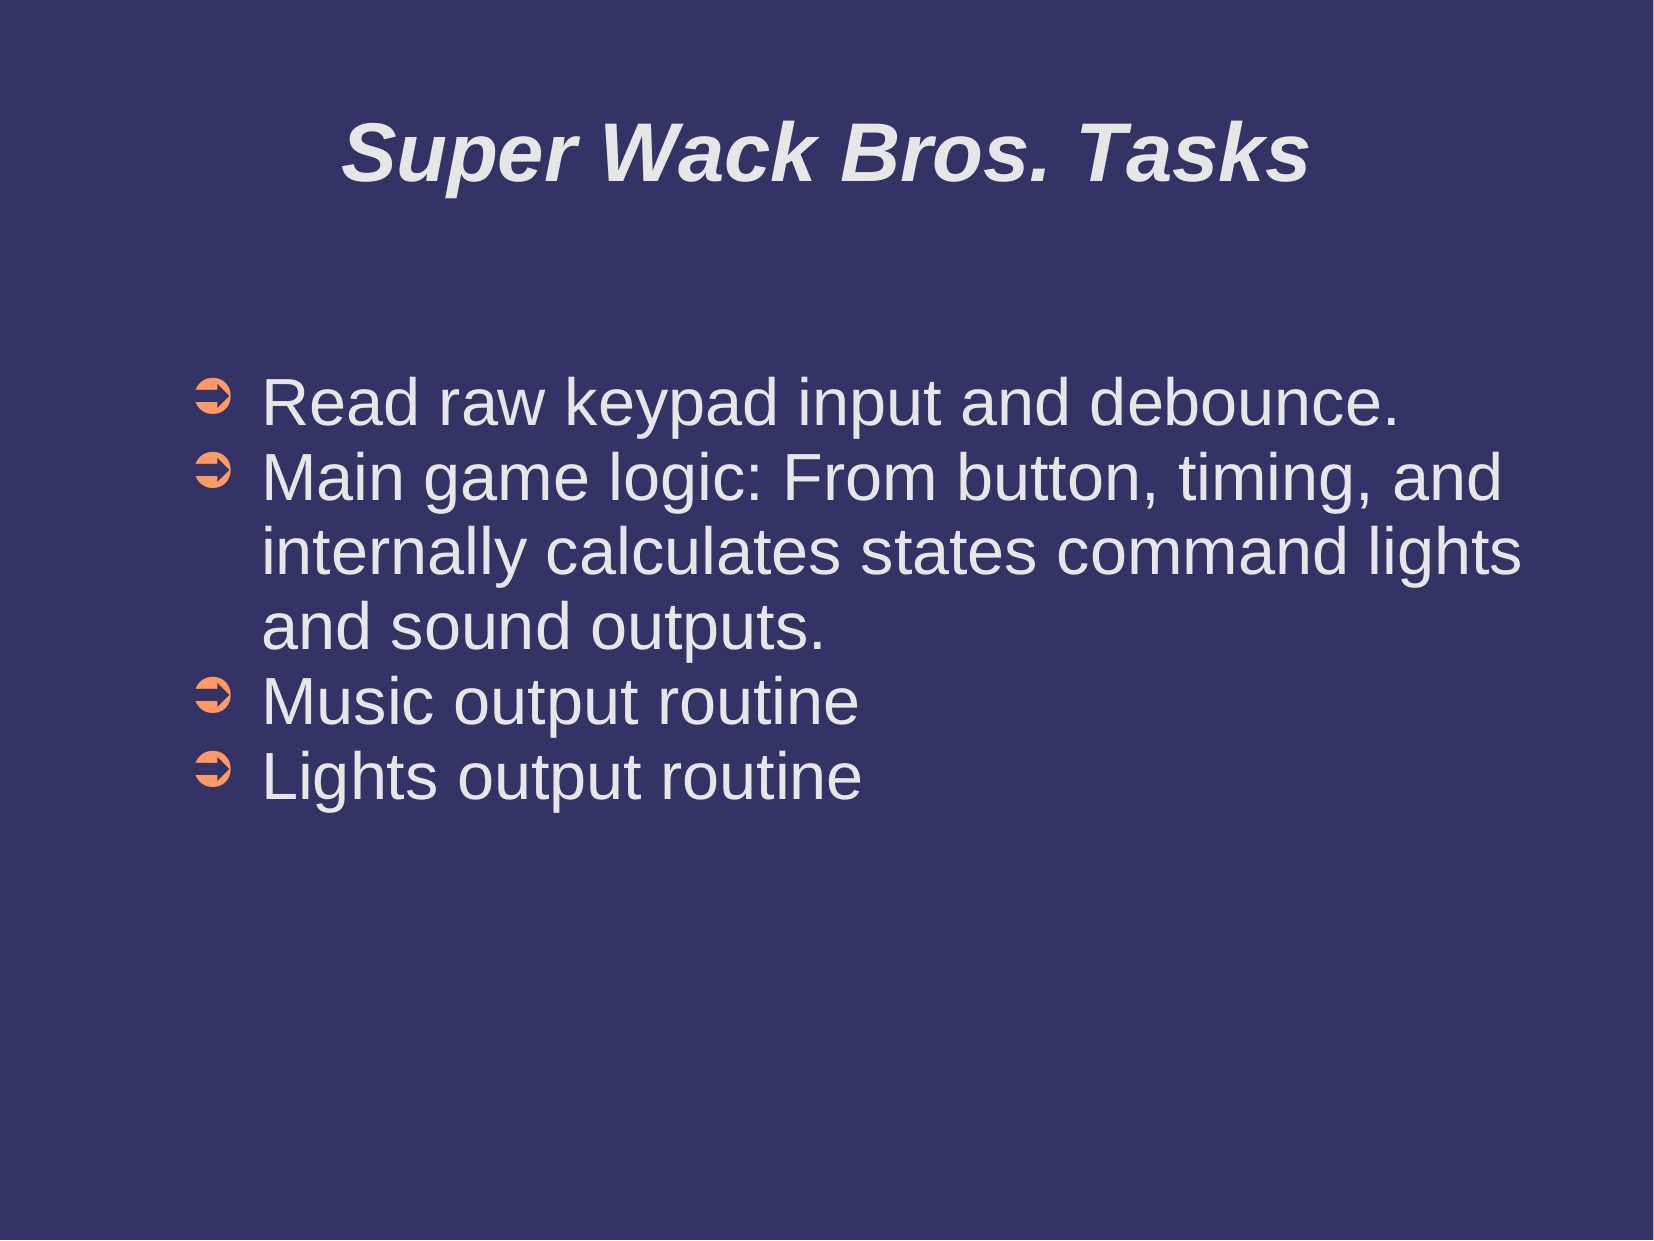

# Super Wack Bros. Tasks
Read raw keypad input and debounce.
Main game logic: From button, timing, and internally calculates states command lights and sound outputs.
Music output routine
Lights output routine